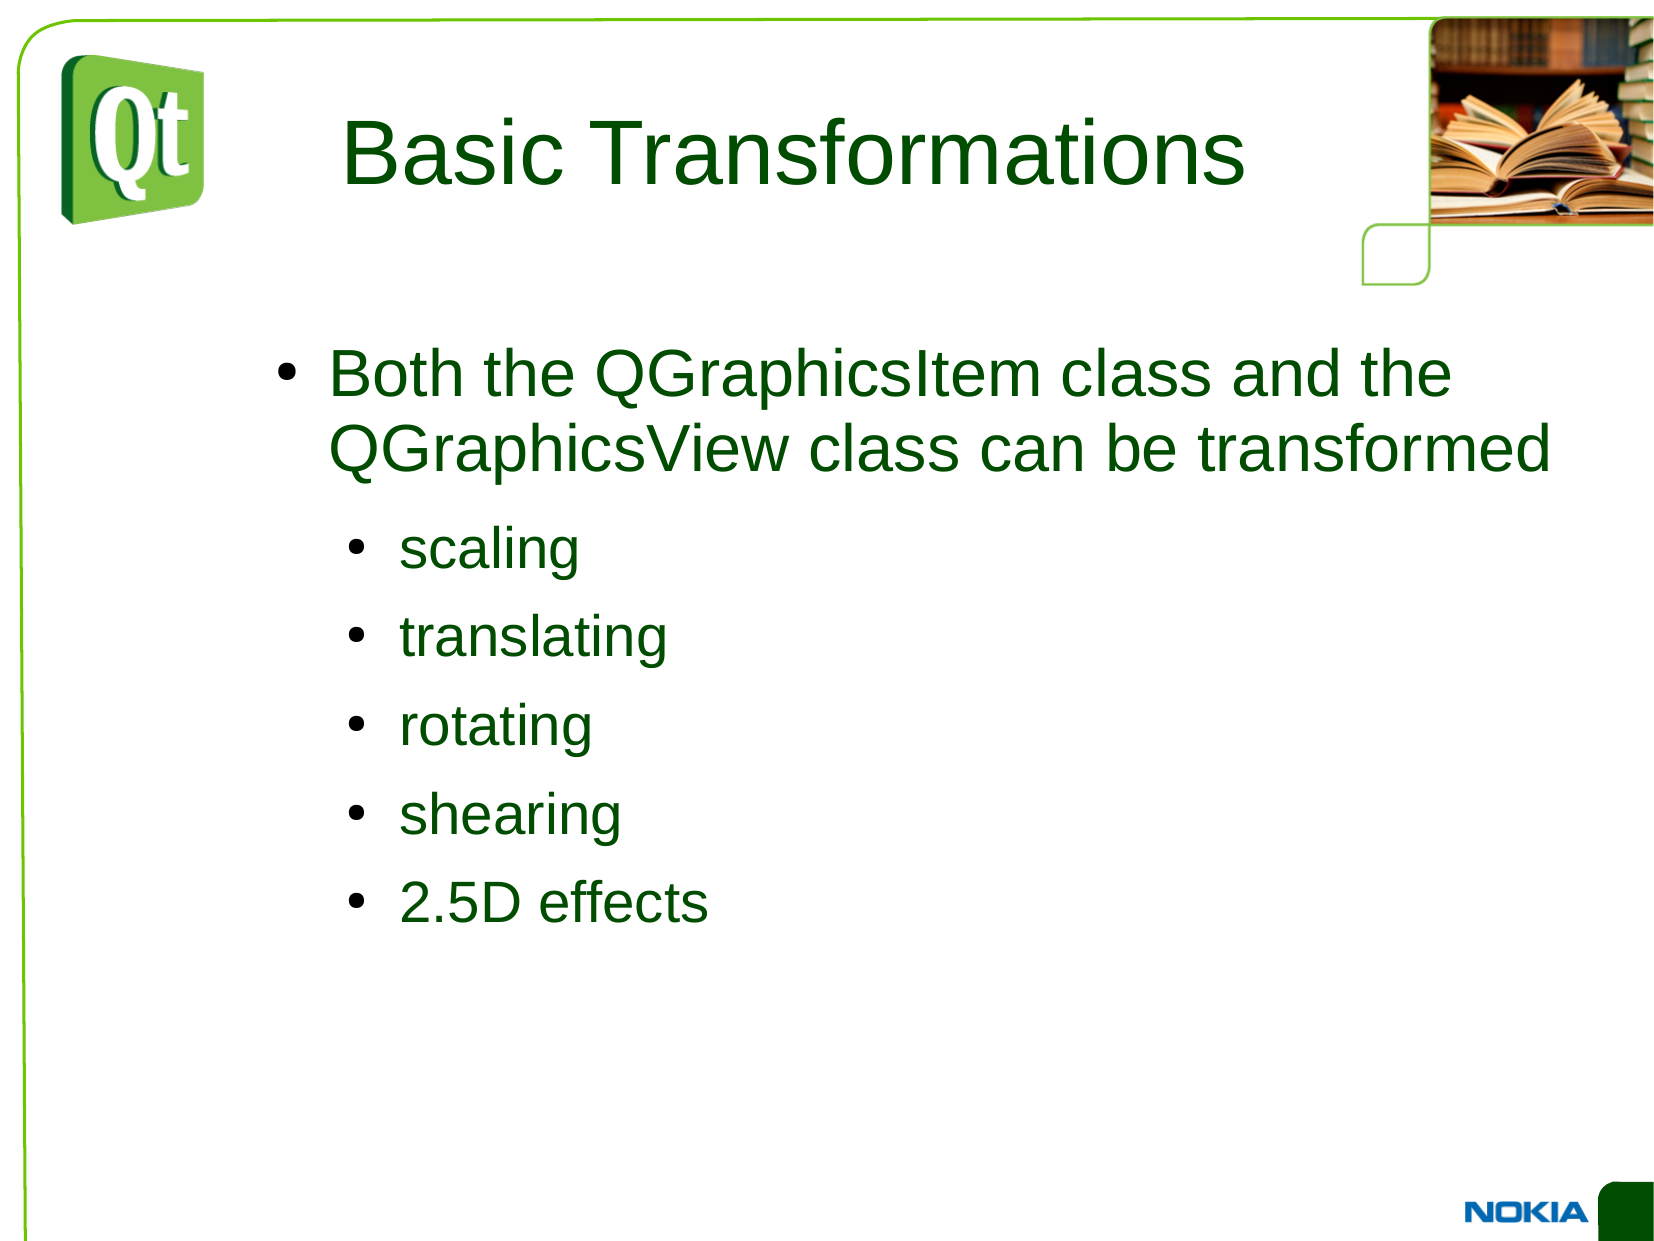

# Basic Transformations
Both the QGraphicsItem class and the QGraphicsView class can be transformed
scaling
translating
rotating
shearing
2.5D effects